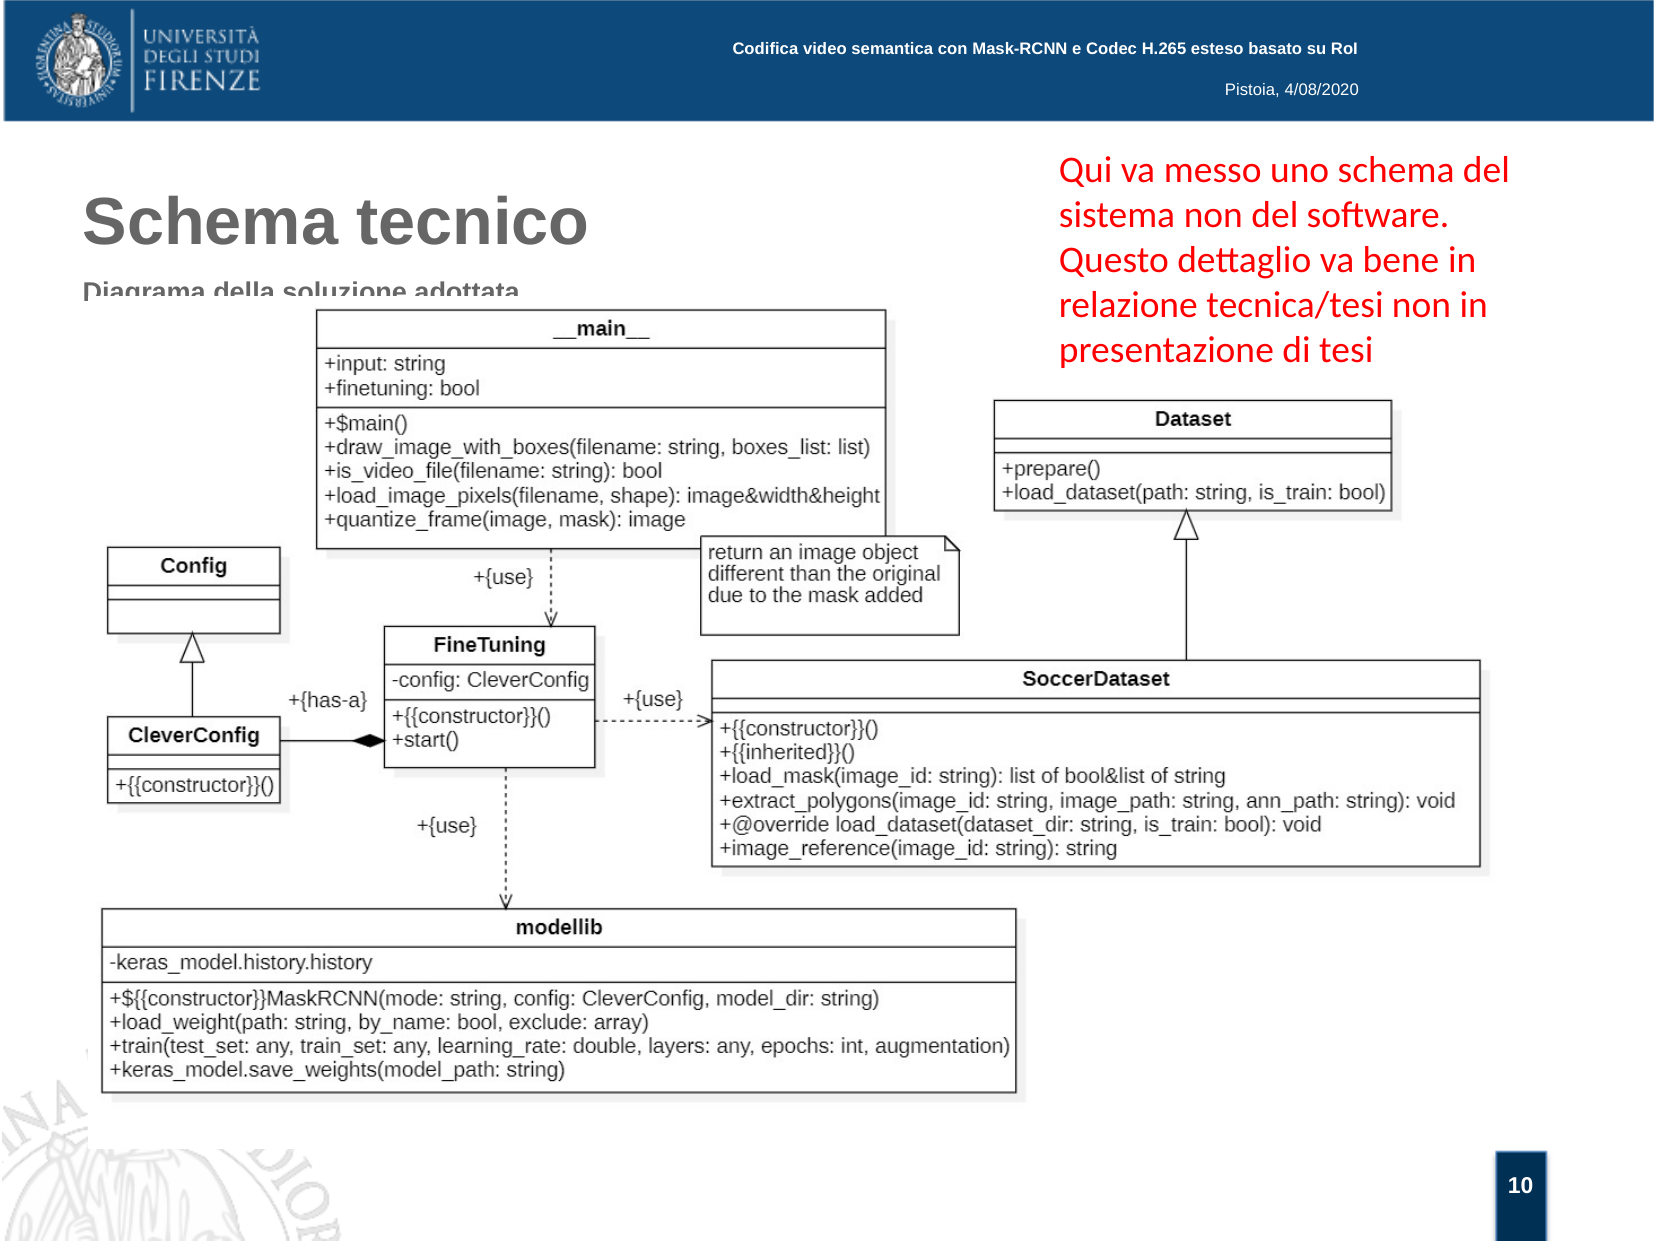

Codifica video semantica con Mask-RCNN e Codec H.265 esteso basato su RoI
Pistoia, 4/08/2020
Schema tecnico
Diagrama della soluzione adottata
Qui va messo uno schema del sistema non del software. Questo dettaglio va bene in relazione tecnica/tesi non in presentazione di tesi
10